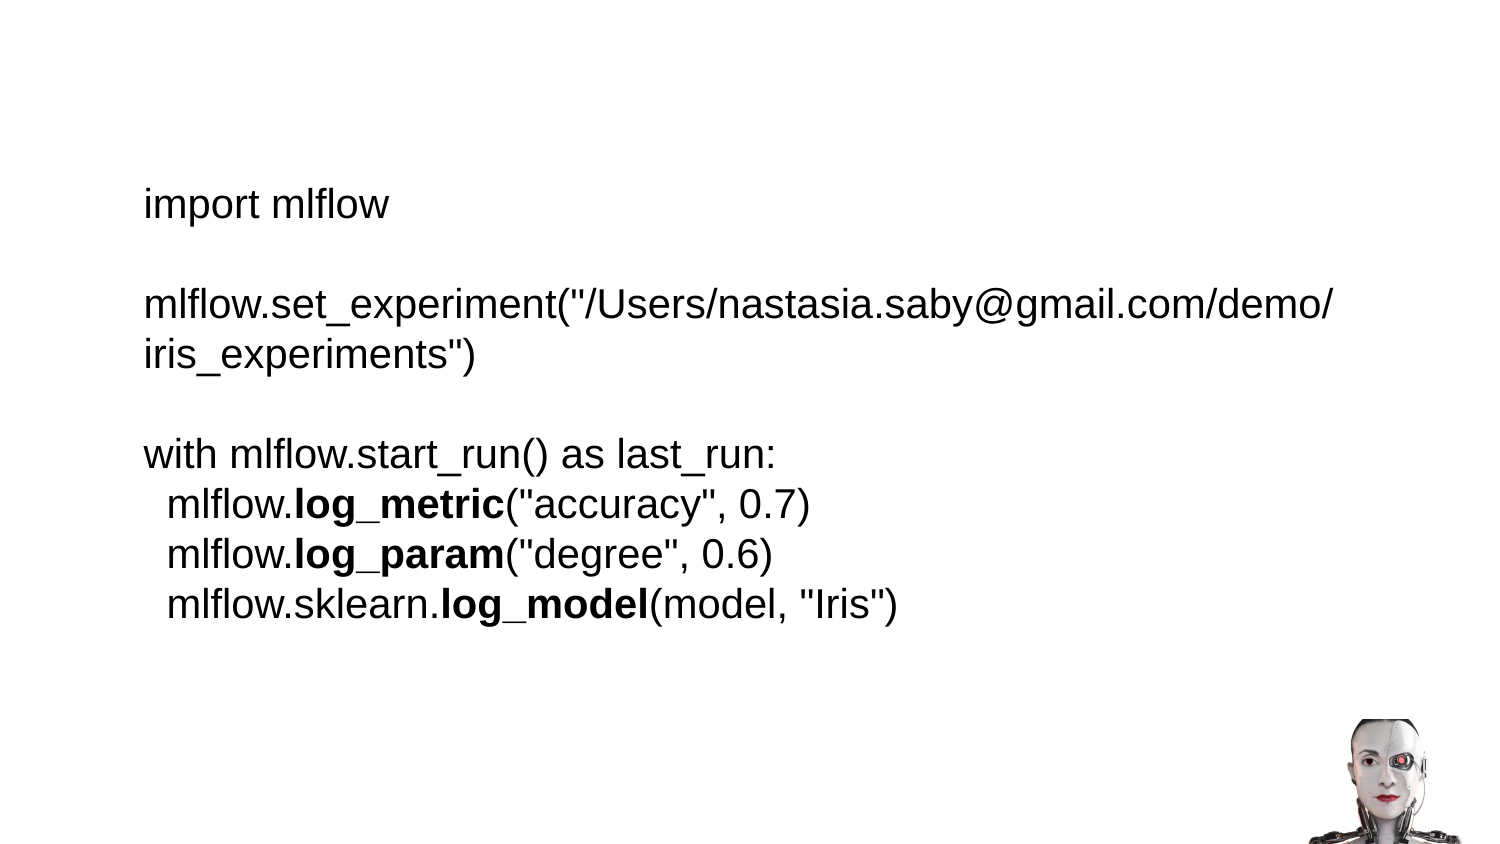

import mlflow
mlflow.set_experiment("/Users/nastasia.saby@gmail.com/demo/iris_experiments")
with mlflow.start_run() as last_run:
 mlflow.log_metric("accuracy", 0.7)
 mlflow.log_param("degree", 0.6)
 mlflow.sklearn.log_model(model, "Iris")